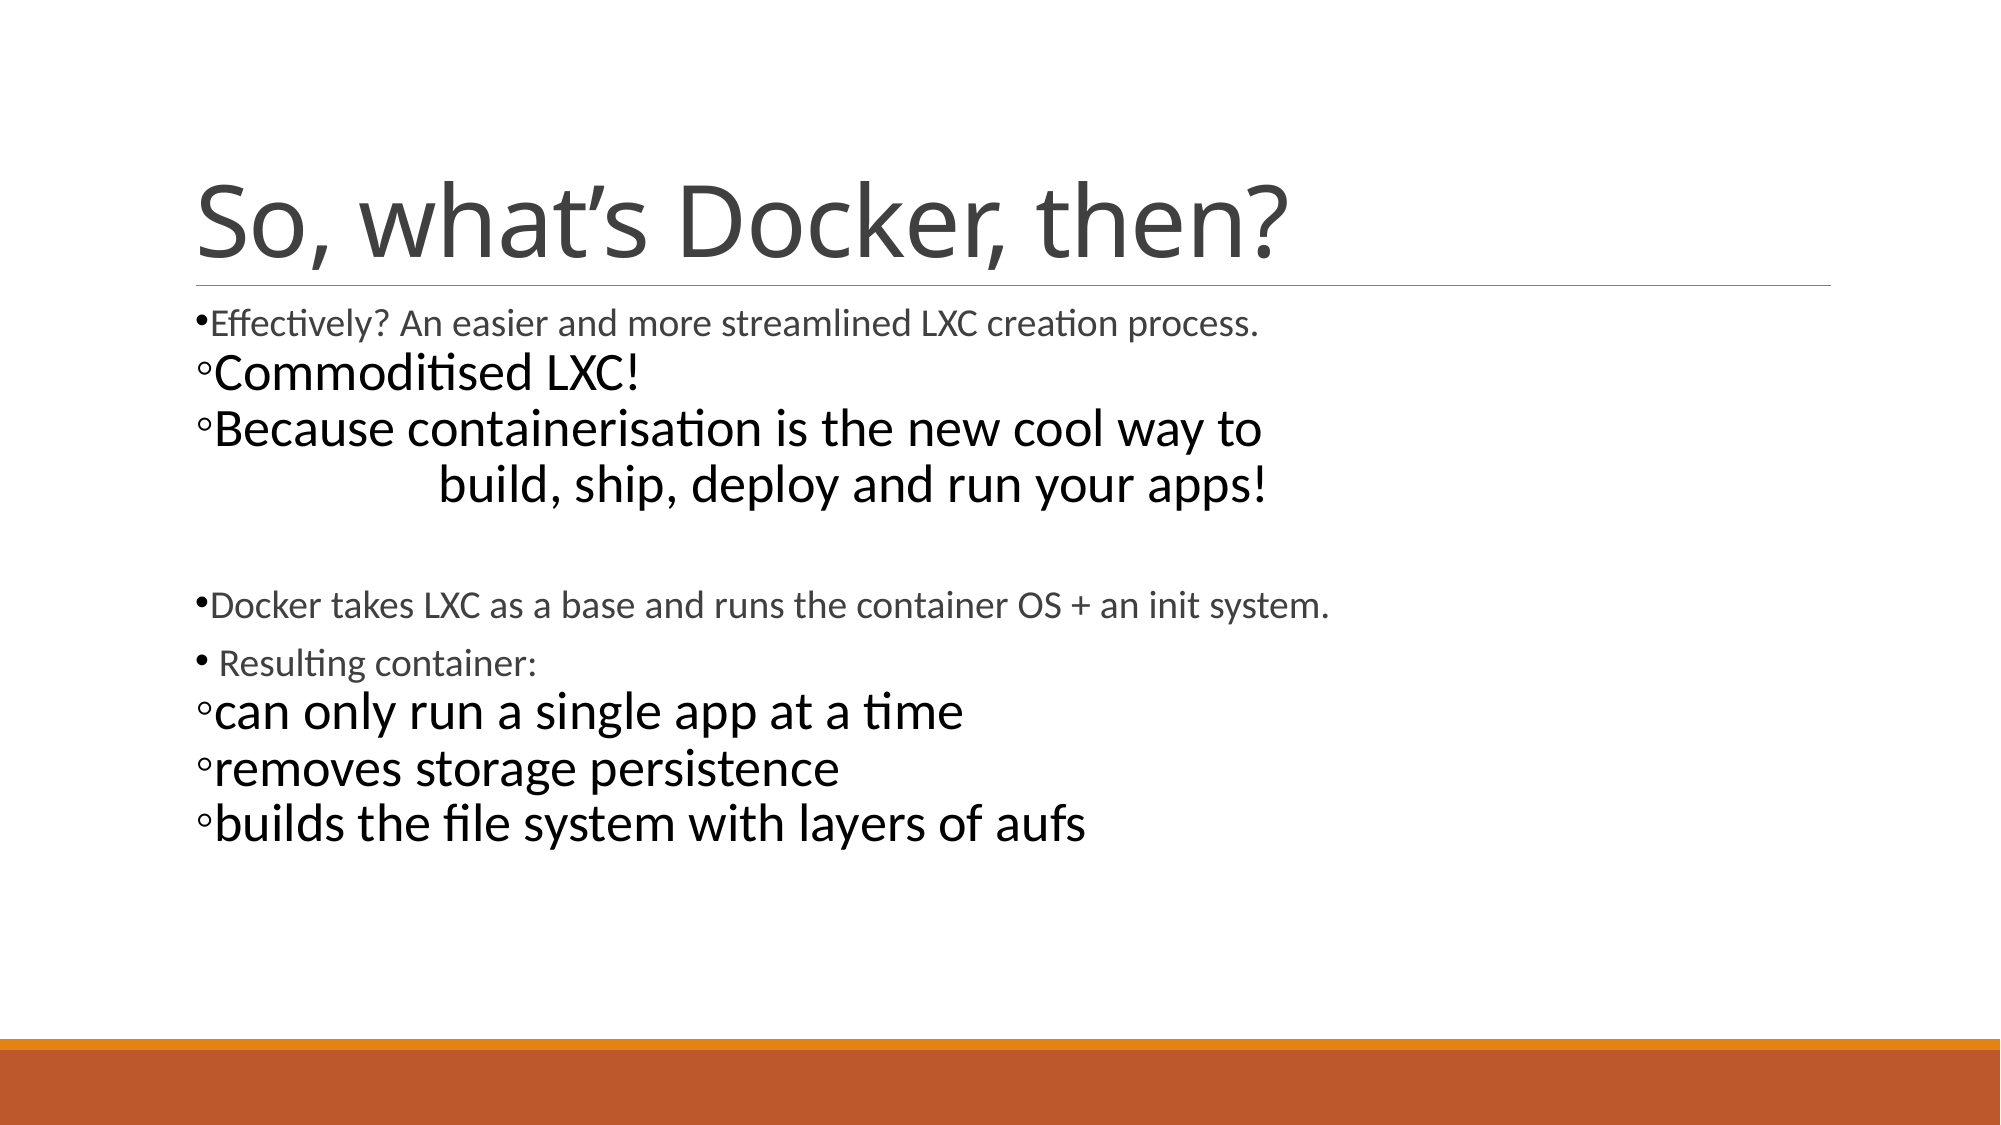

# So, what’s Docker, then?
Effectively? An easier and more streamlined LXC creation process.
Commoditised LXC!
Because containerisation is the new cool way to
 build, ship, deploy and run your apps!
Docker takes LXC as a base and runs the container OS + an init system.
 Resulting container:
can only run a single app at a time
removes storage persistence
builds the file system with layers of aufs